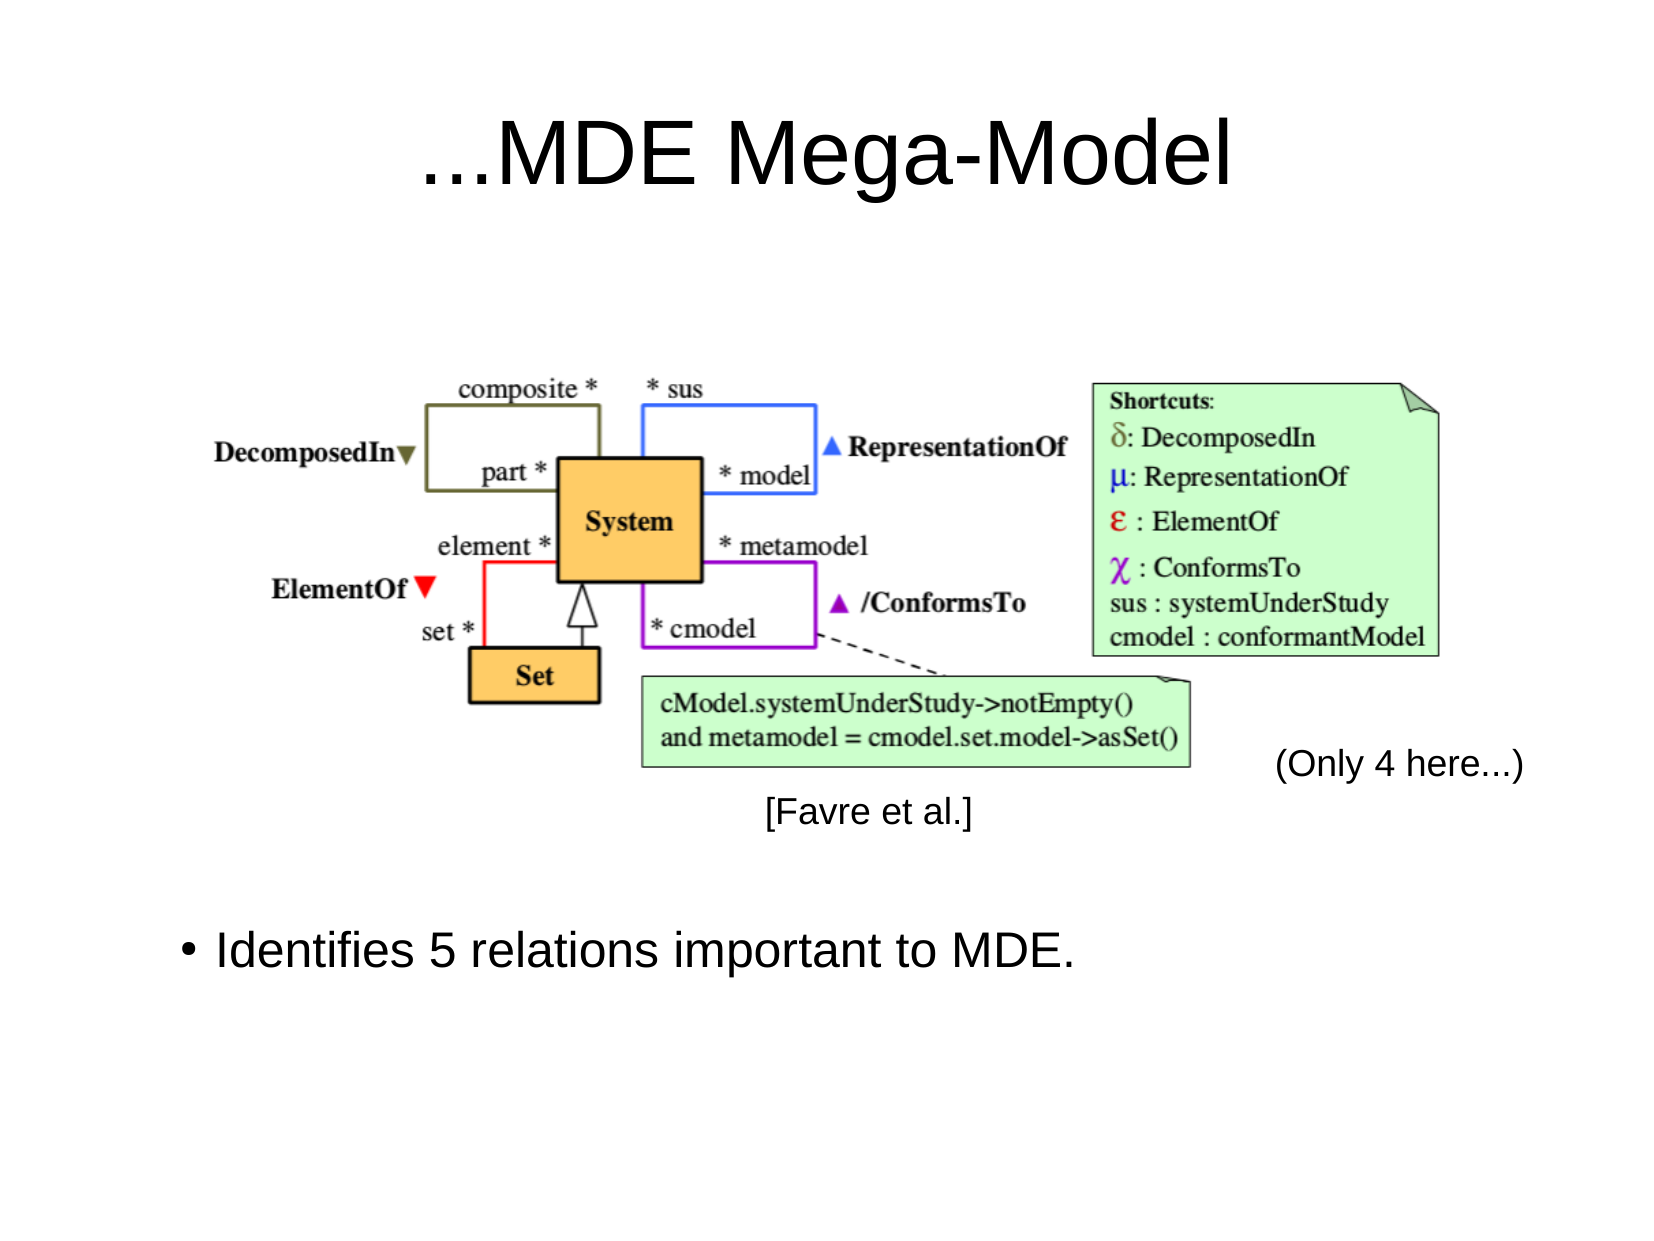

# ...MDE Mega-Model
(Only 4 here...)
[Favre et al.]
Identifies 5 relations important to MDE.